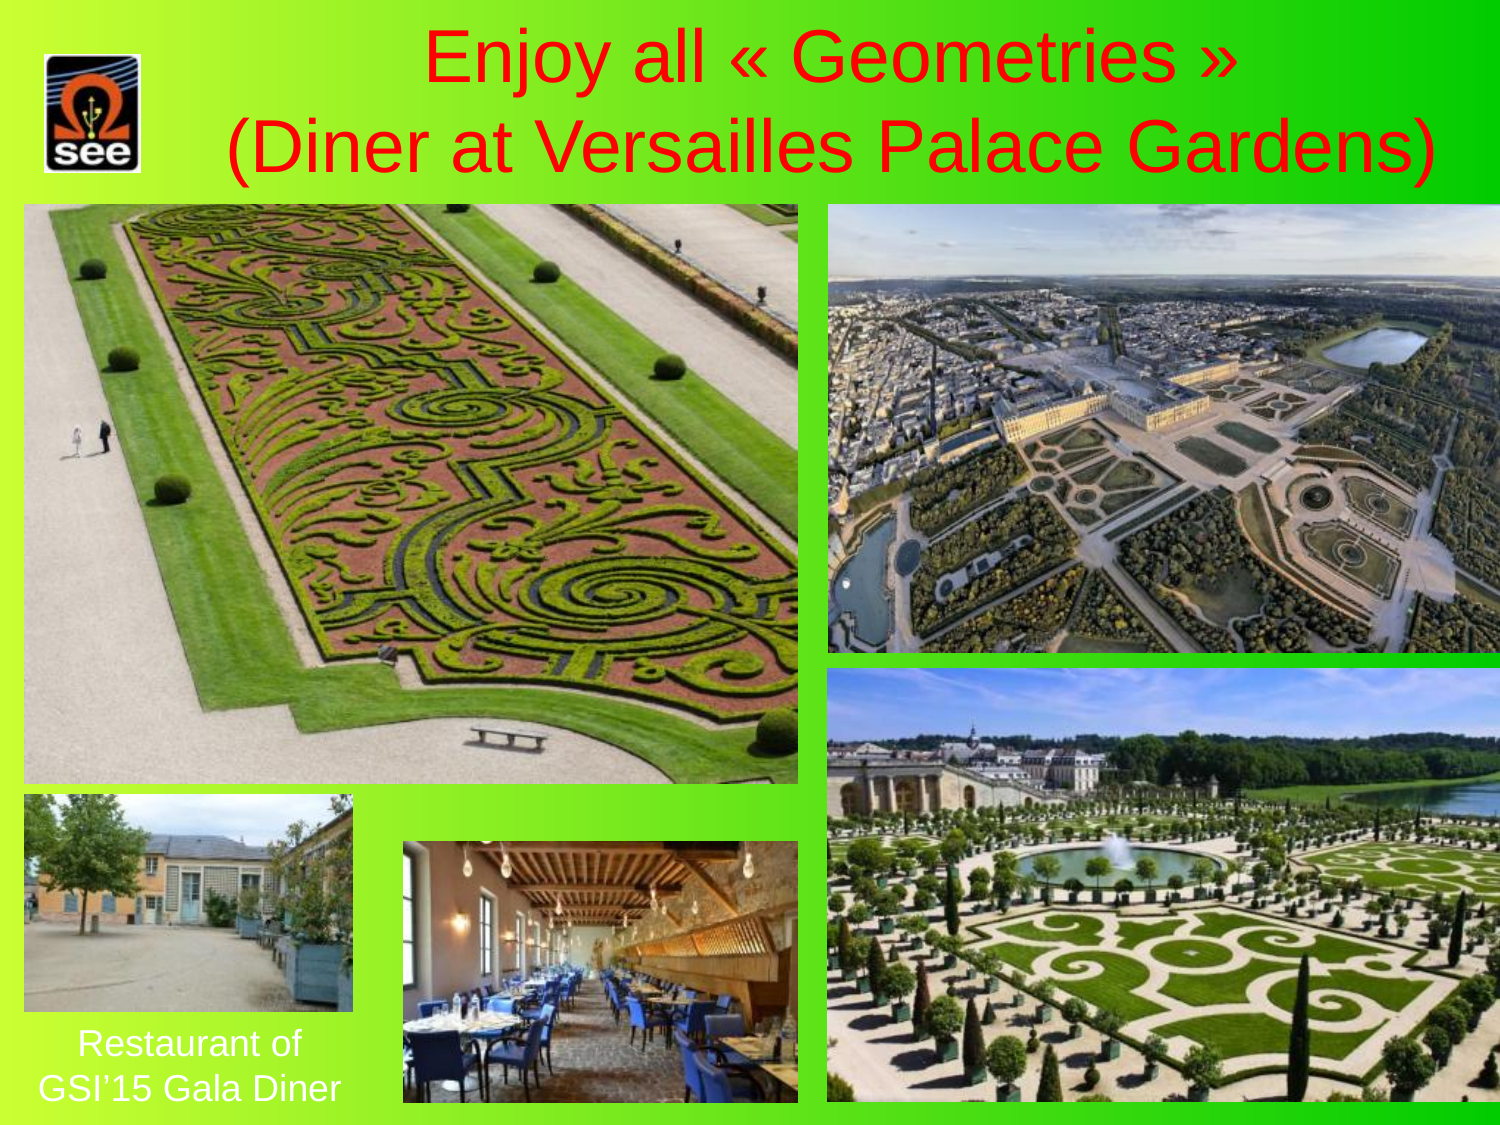

Enjoy all « Geometries »
(Diner at Versailles Palace Gardens)
Restaurant of
GSI’15 Gala Diner